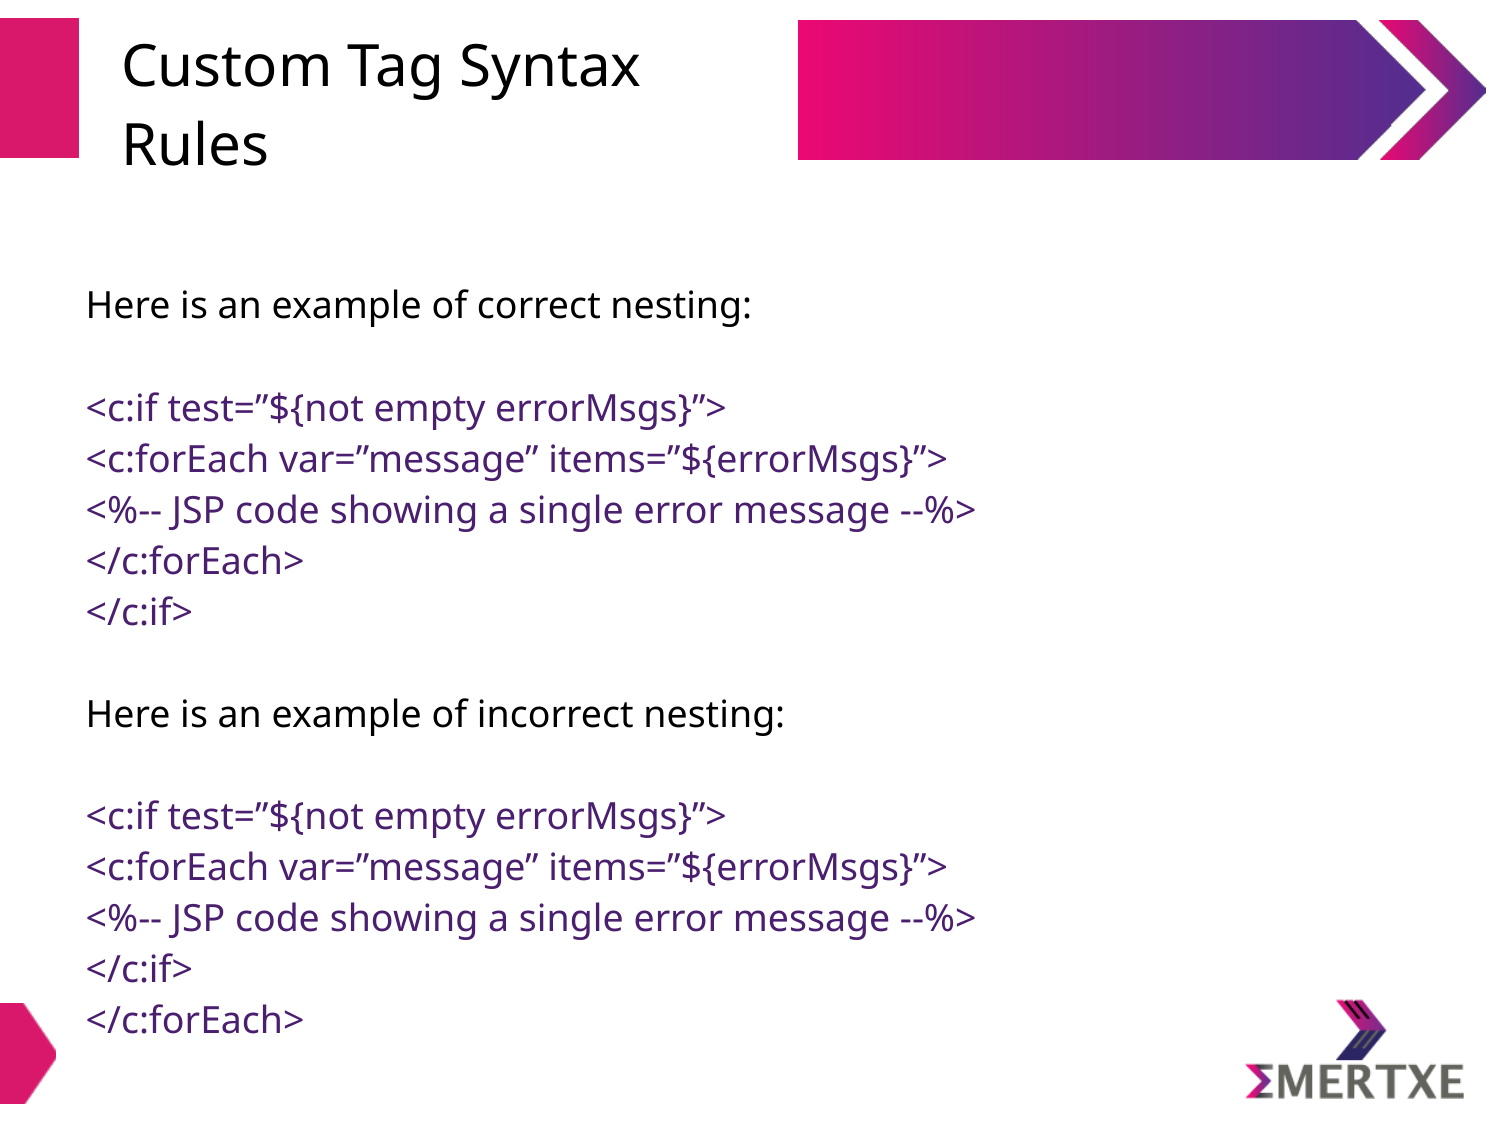

Custom Tag Syntax Rules
Here is an example of correct nesting:
<c:if test=”${not empty errorMsgs}”>
<c:forEach var=”message” items=”${errorMsgs}”>
<%-- JSP code showing a single error message --%>
</c:forEach>
</c:if>
Here is an example of incorrect nesting:
<c:if test=”${not empty errorMsgs}”>
<c:forEach var=”message” items=”${errorMsgs}”>
<%-- JSP code showing a single error message --%>
</c:if>
</c:forEach>